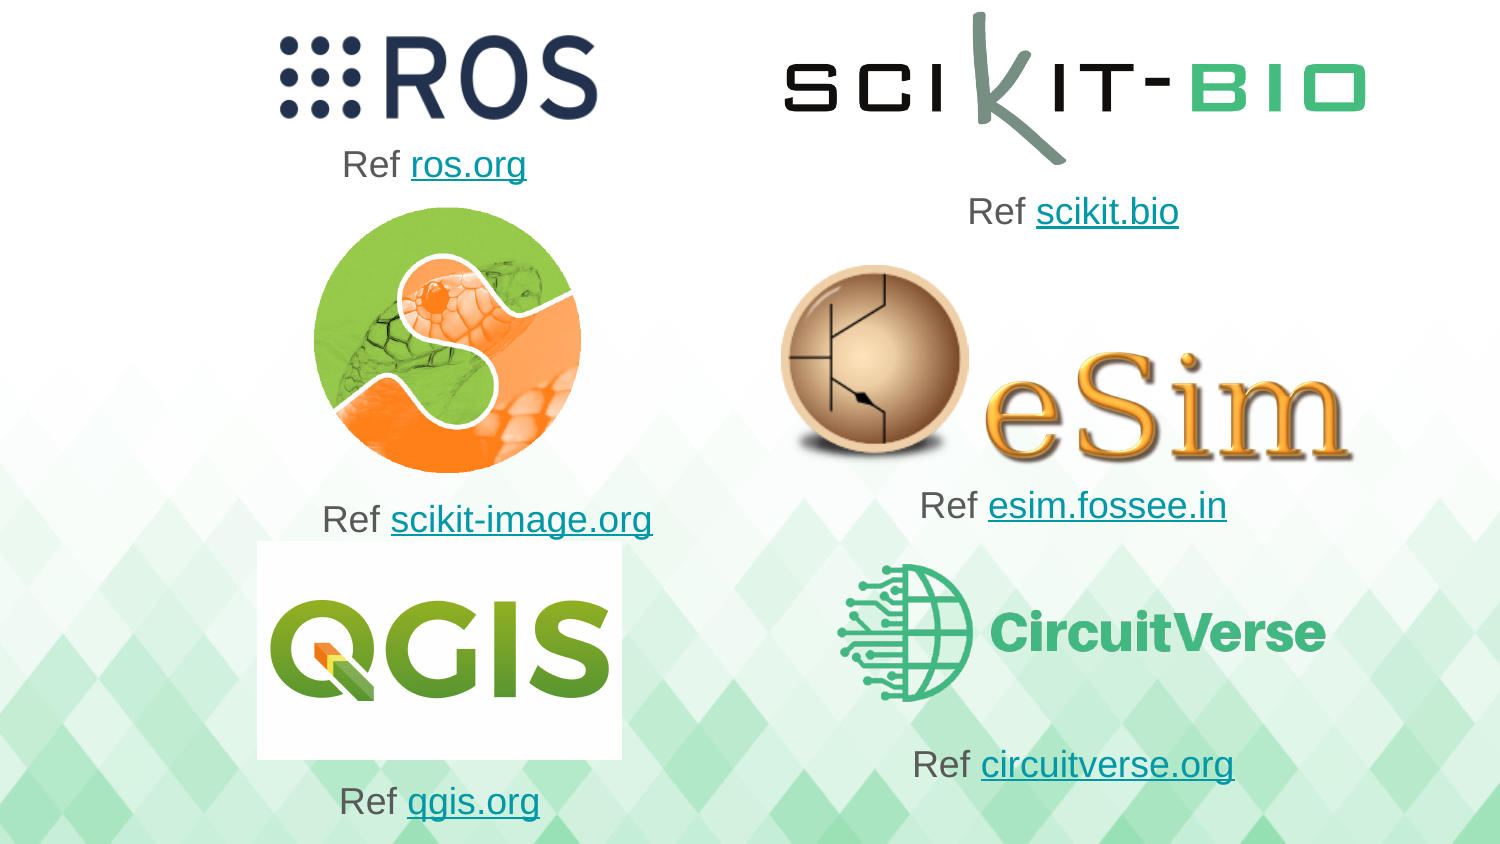

Ref ros.org
Ref scikit.bio
Ref esim.fossee.in
Ref scikit-image.org
Ref circuitverse.org
Ref qgis.org